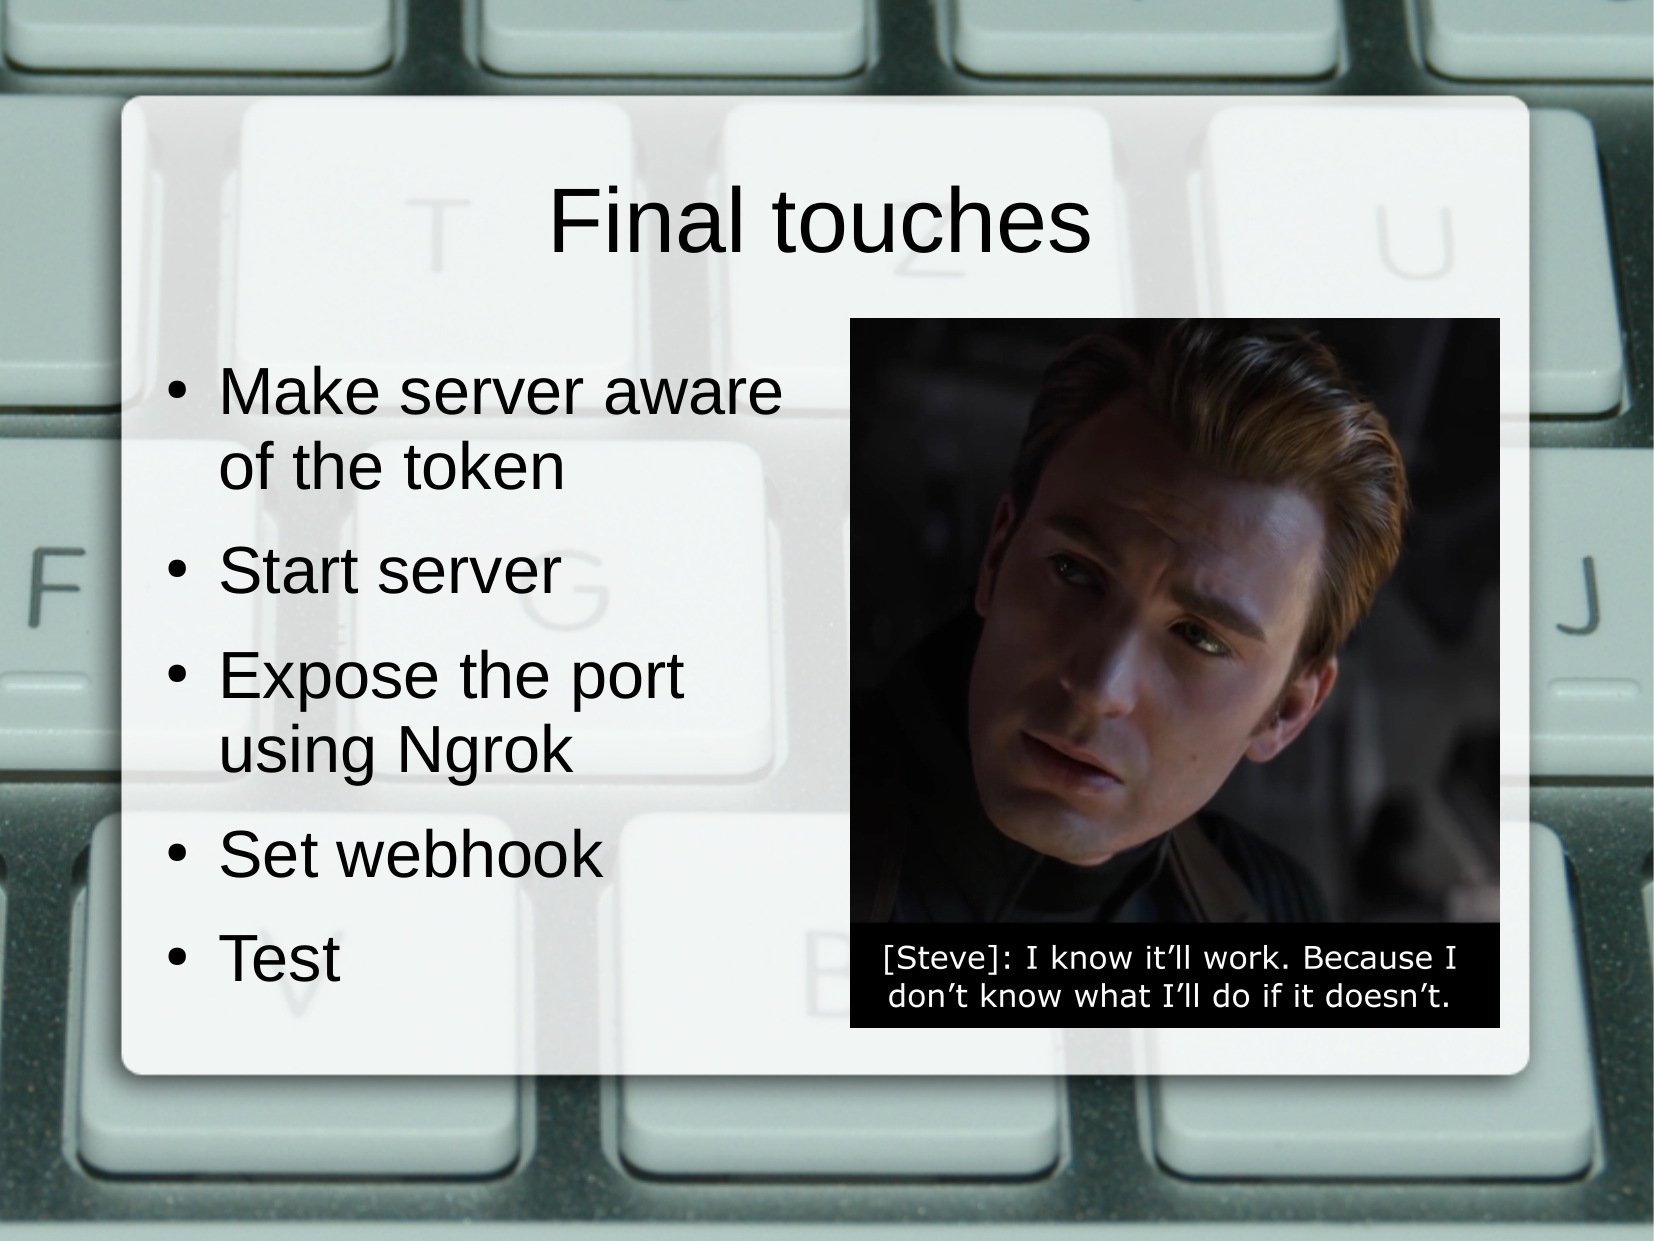

# Final touches
Make server aware of the token
Start server
Expose the port using Ngrok
Set webhook
Test